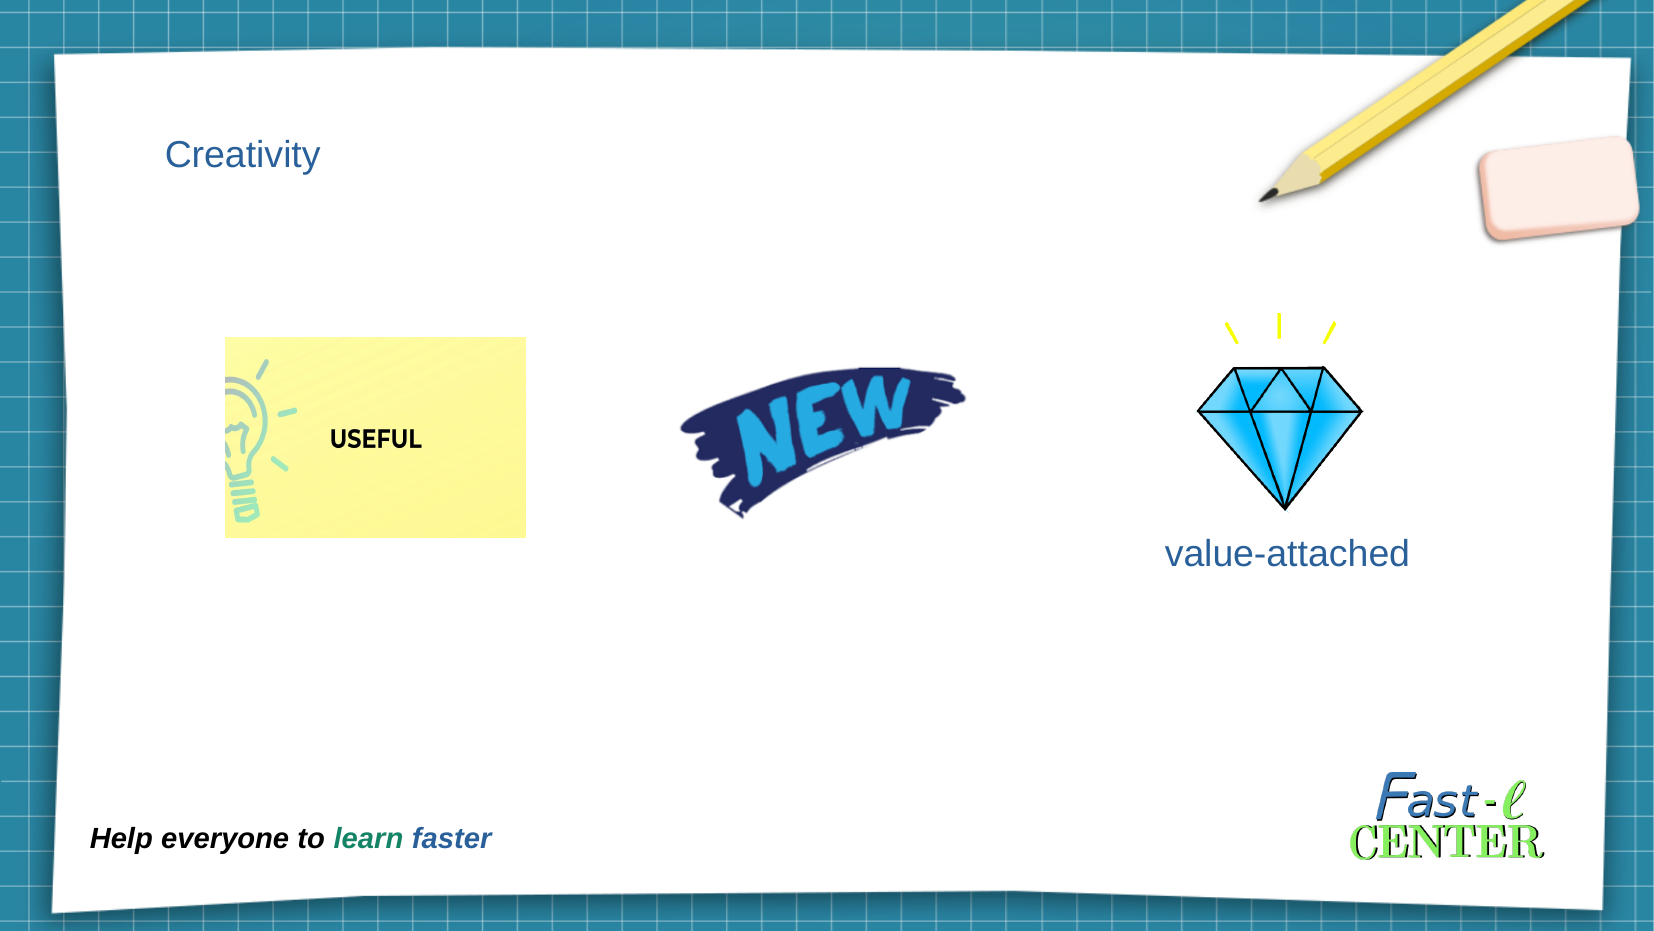

Creativity
value-attached
Help everyone to learn faster